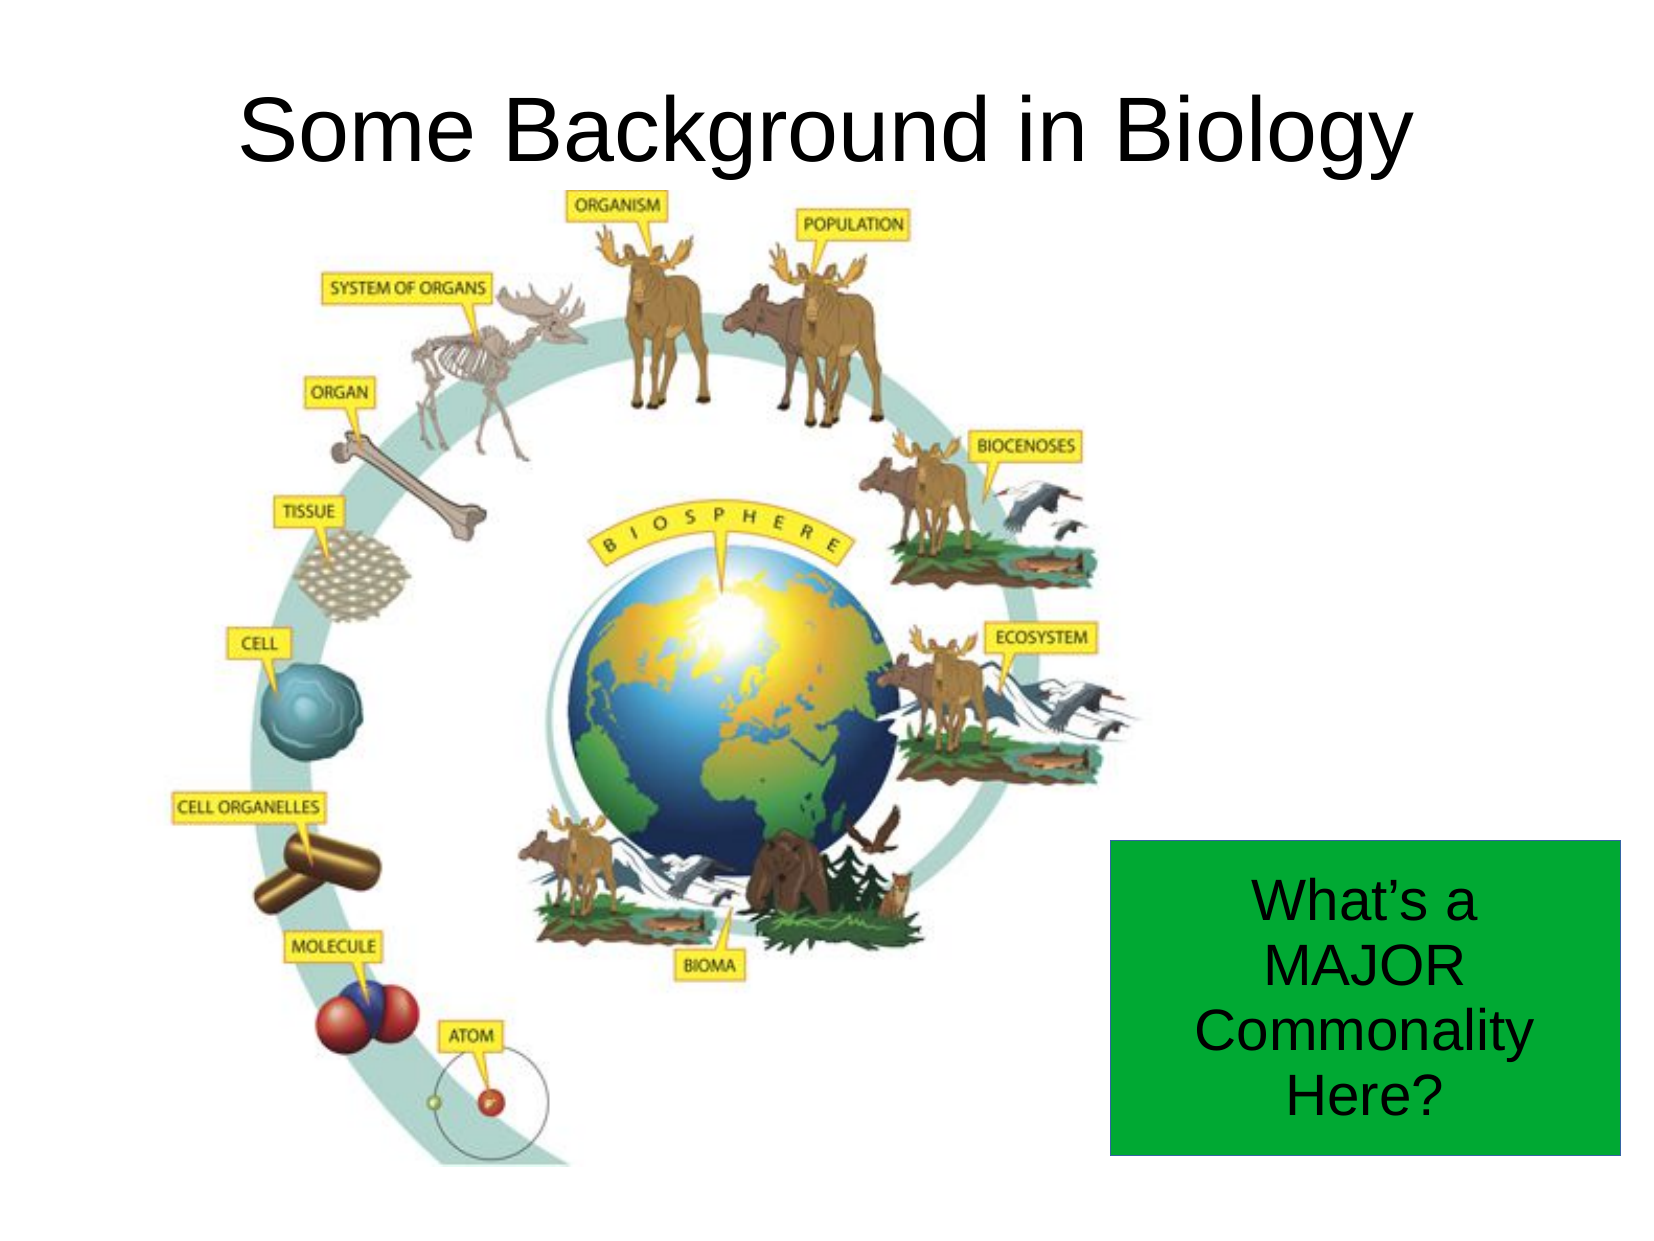

# Some Background in Biology
What’s a
MAJOR
Commonality
Here?